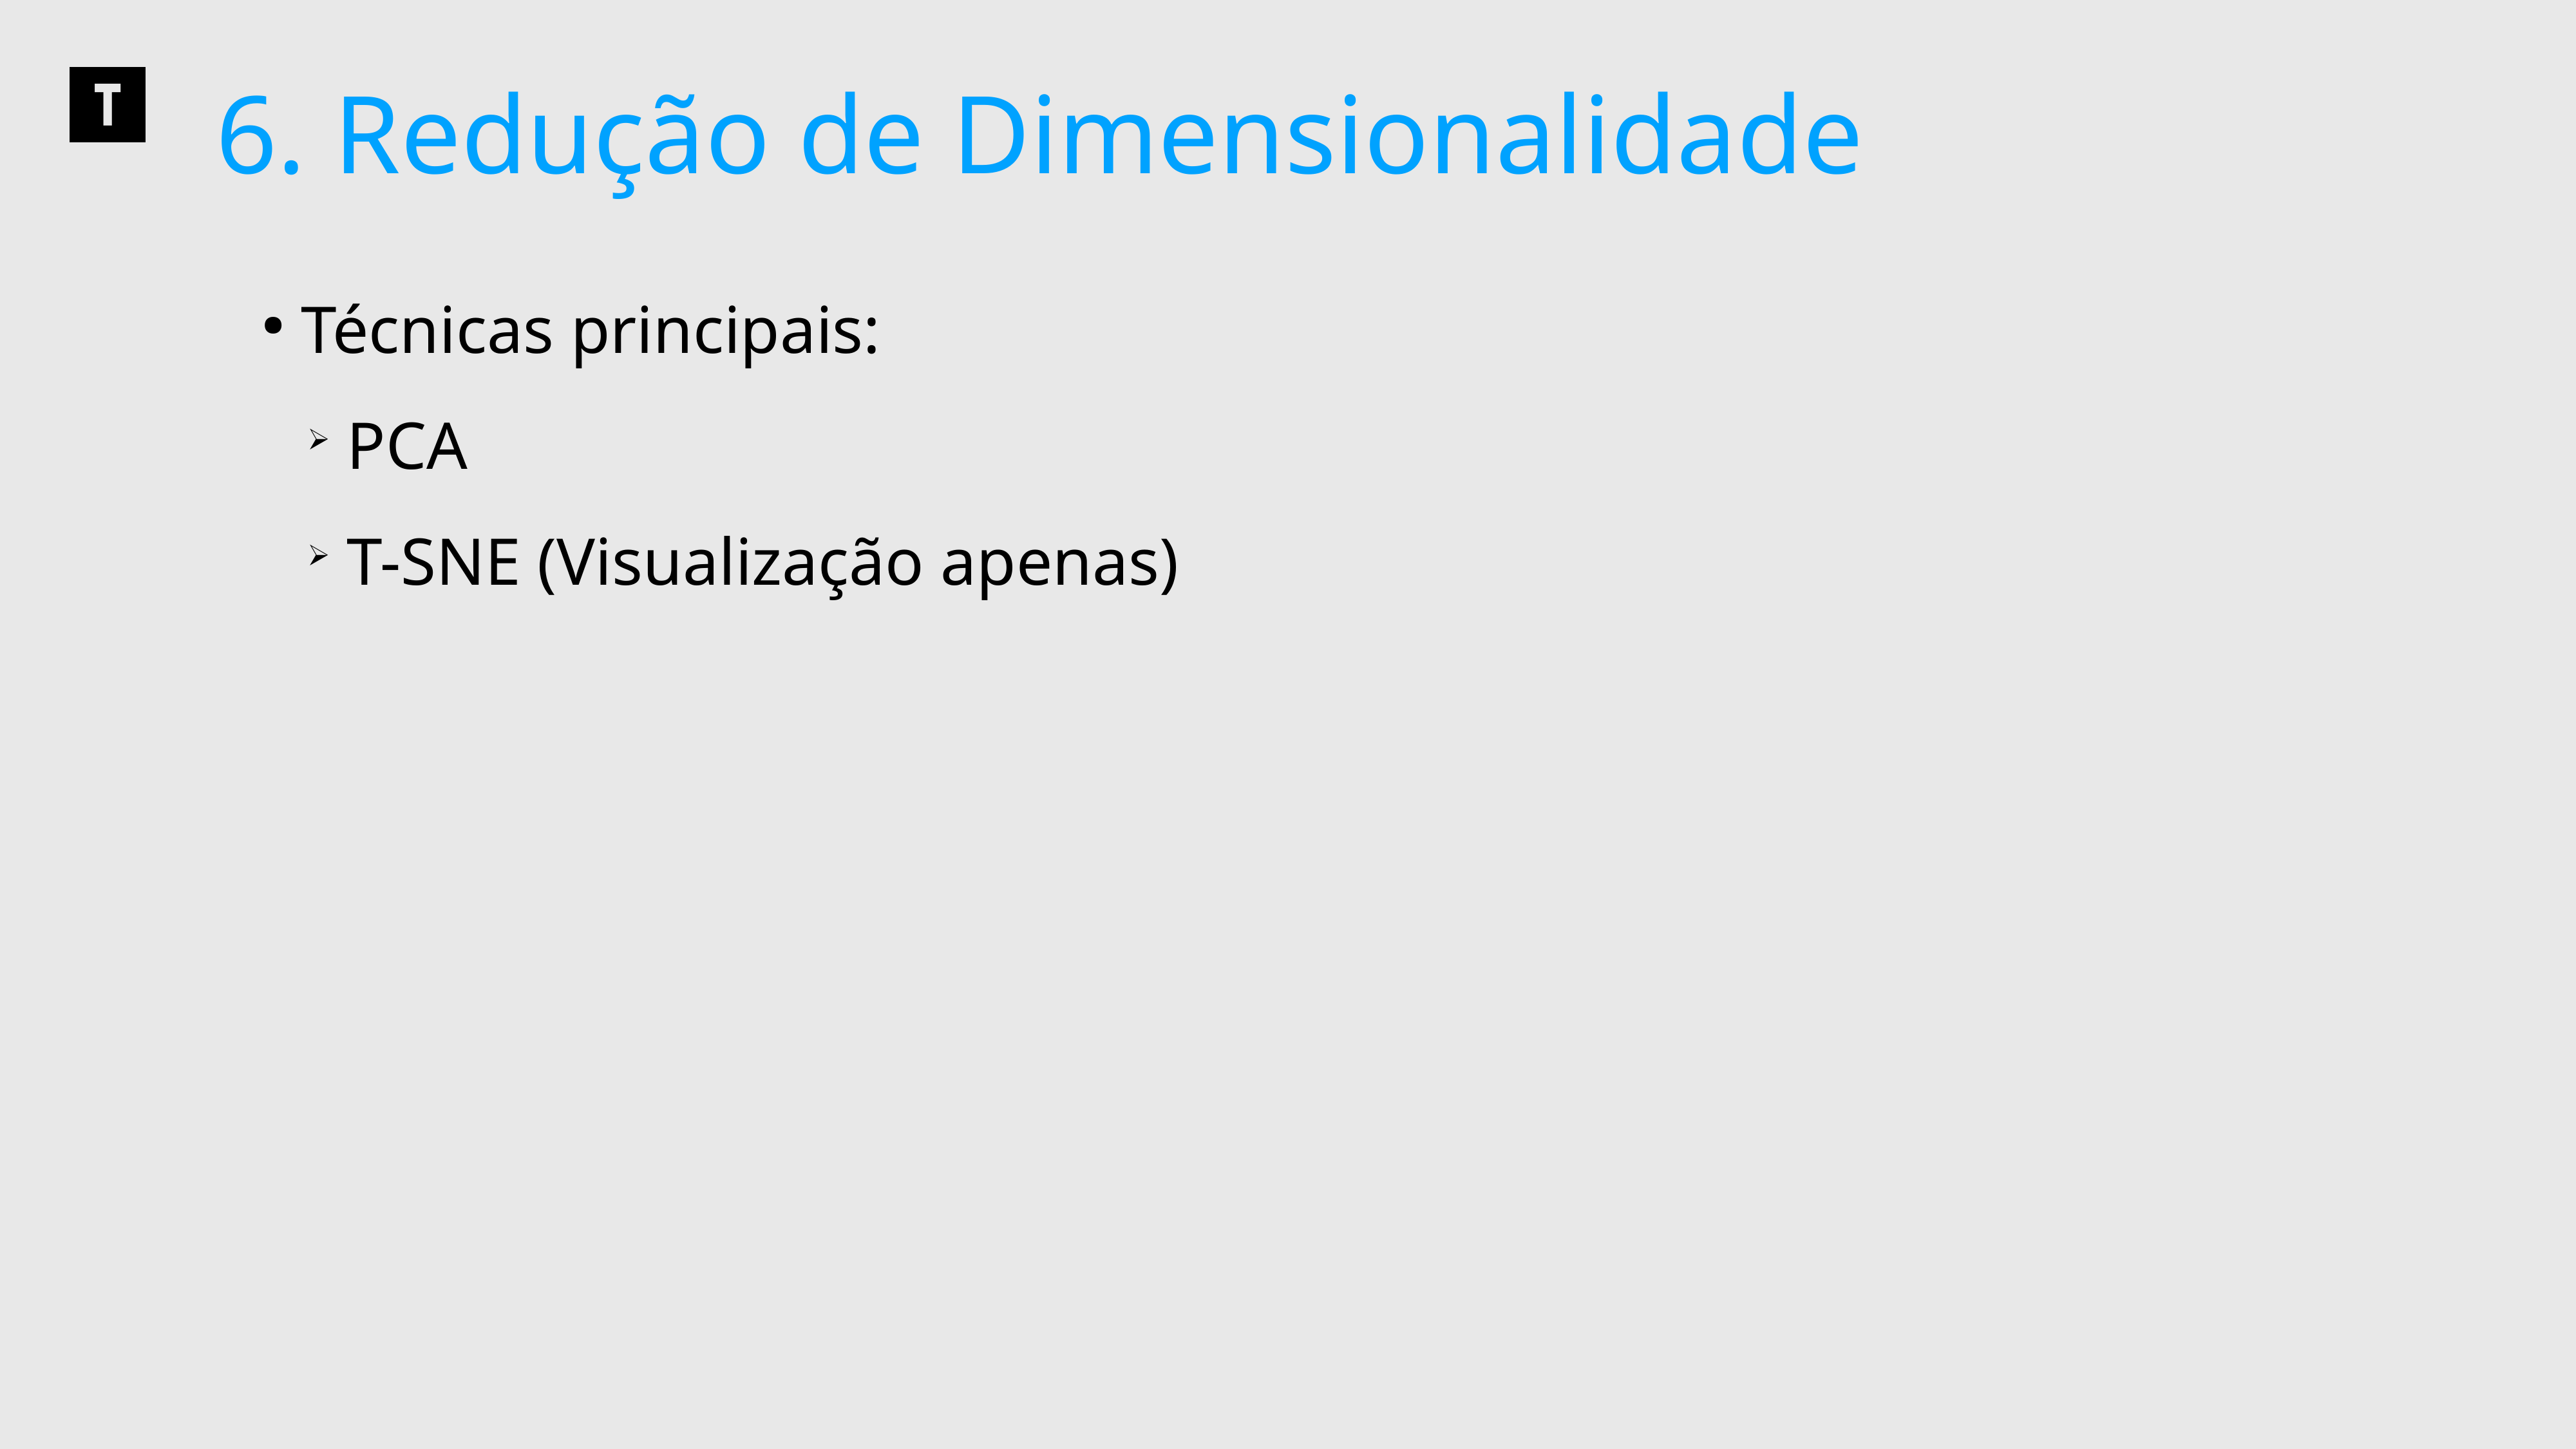

6. Redução de Dimensionalidade
 Técnicas principais:
 PCA
 T-SNE (Visualização apenas)